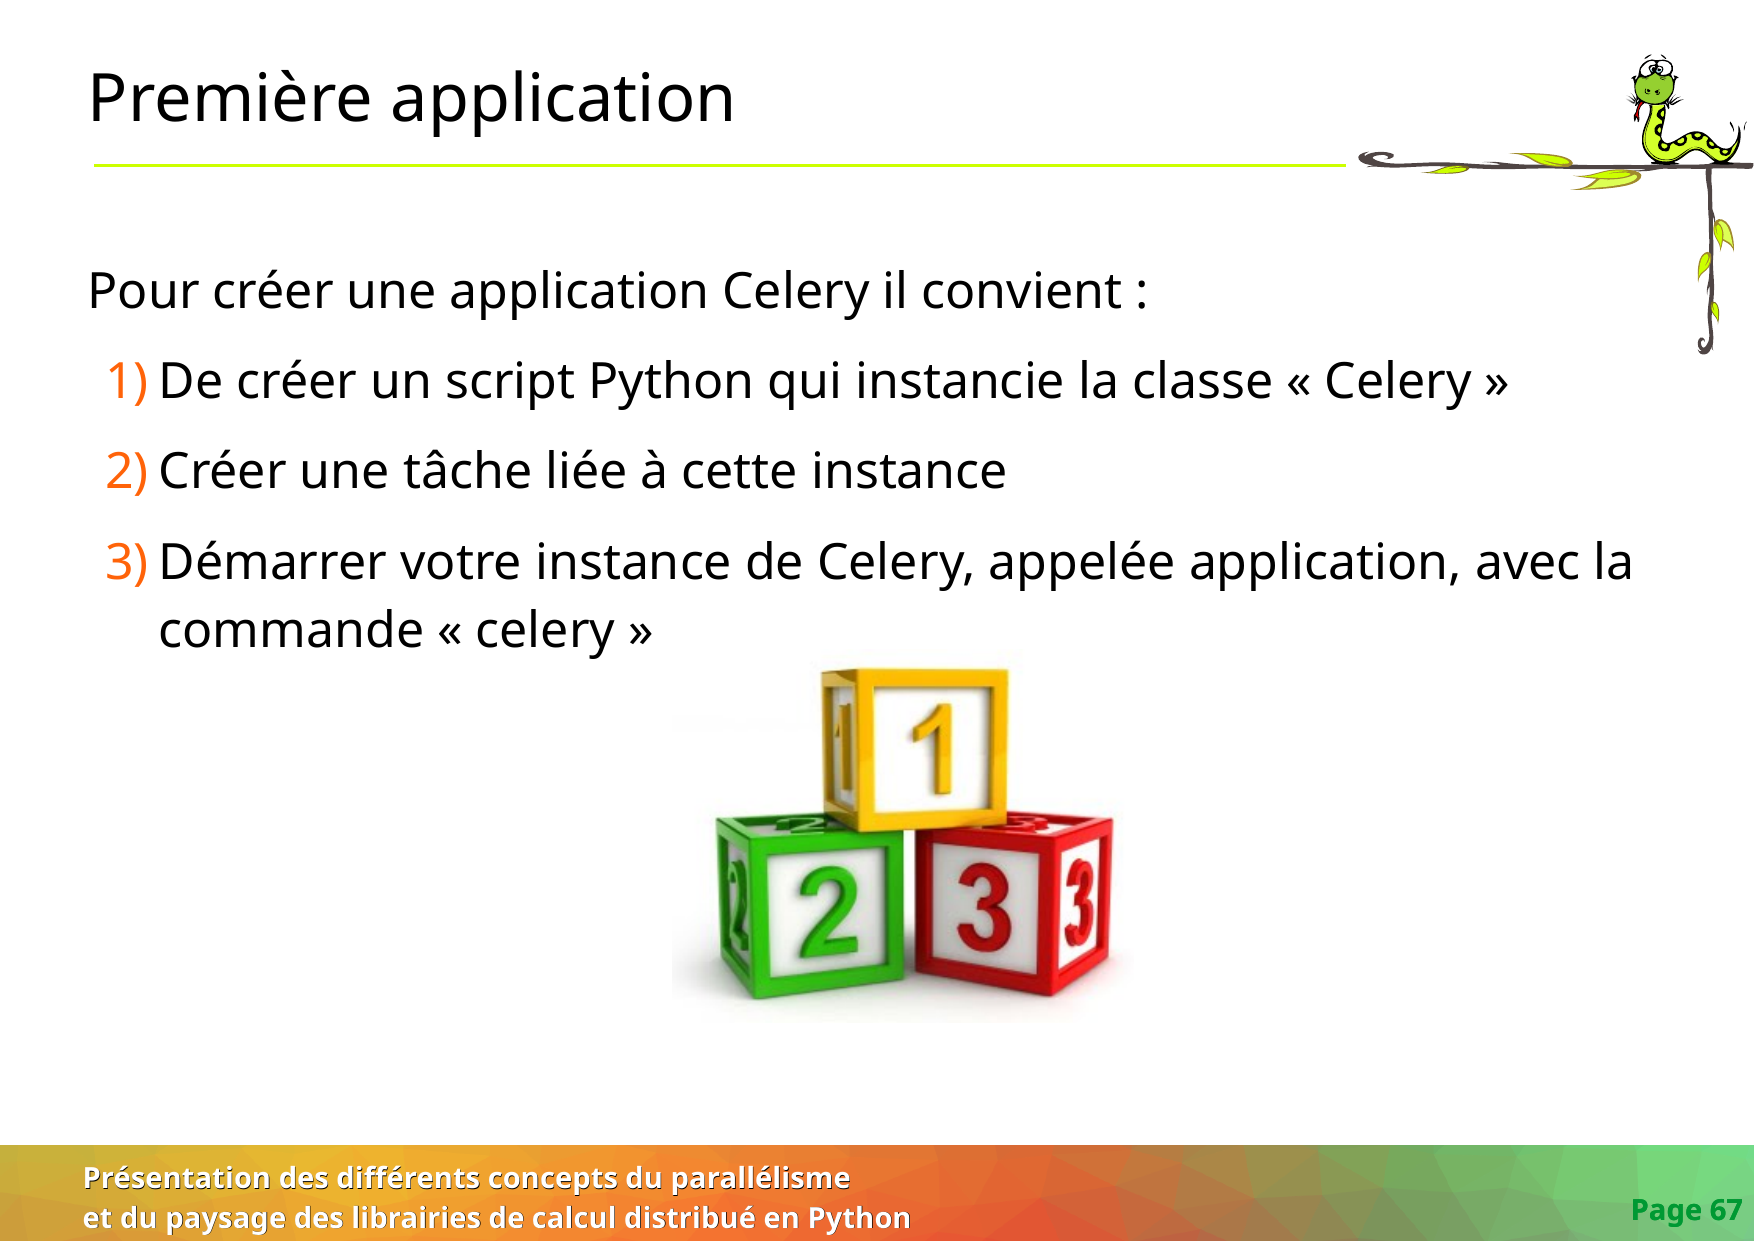

# Première application
Pour créer une application Celery il convient :
De créer un script Python qui instancie la classe « Celery »
Créer une tâche liée à cette instance
Démarrer votre instance de Celery, appelée application, avec la commande « celery »
67